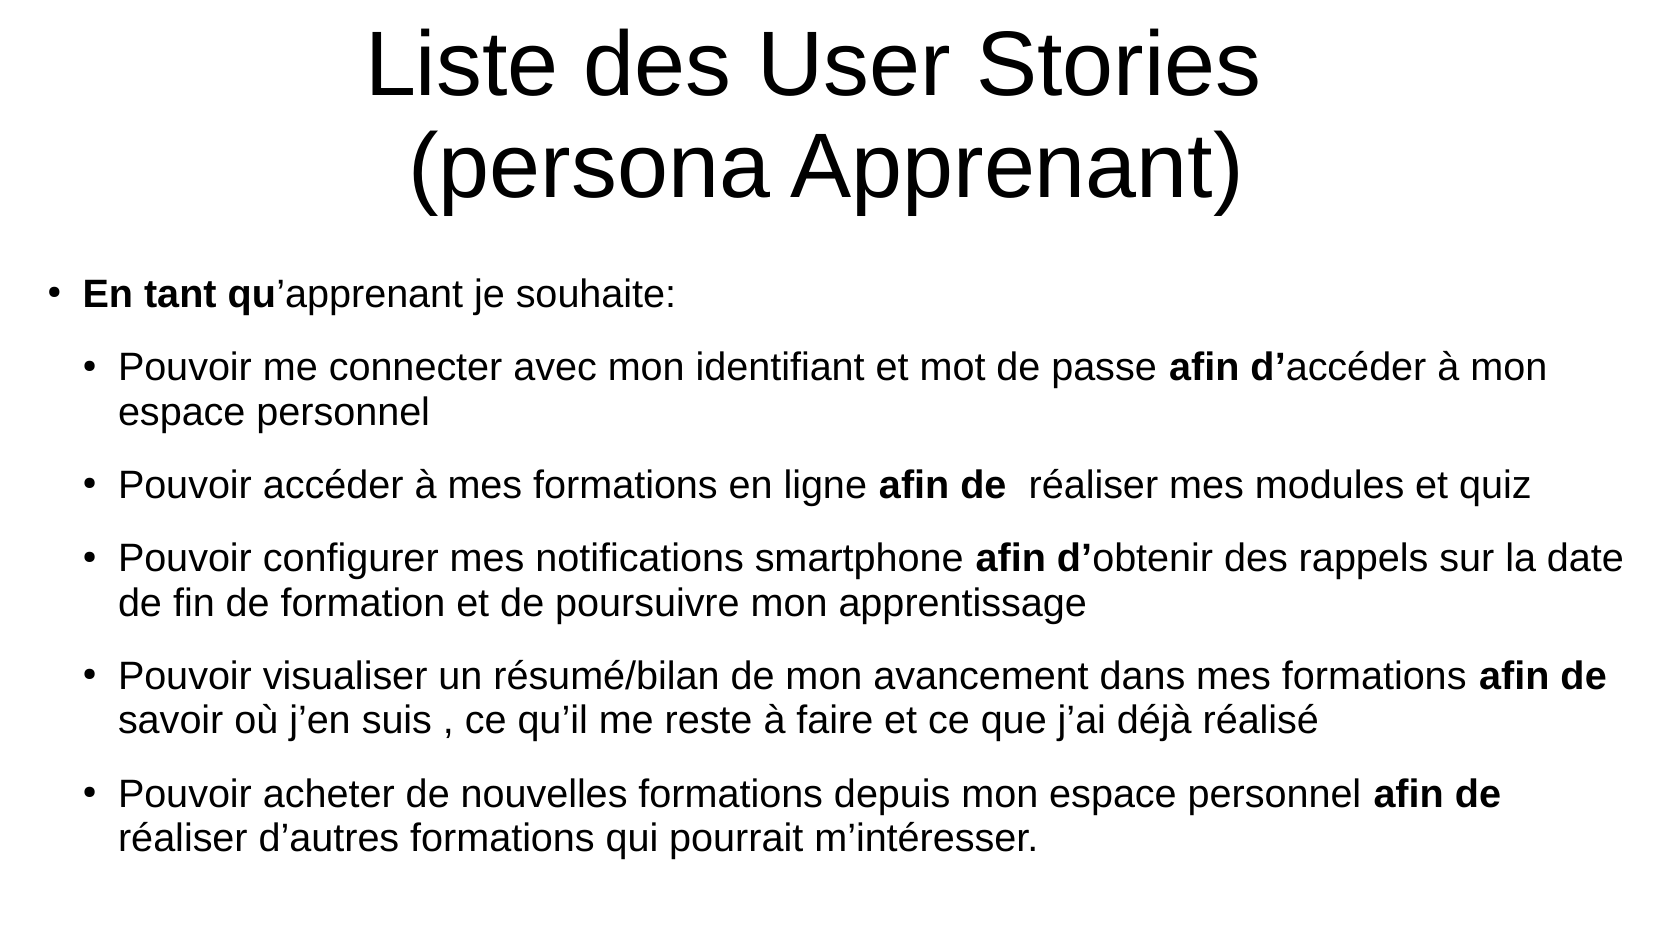

# Liste des User Stories (persona Apprenant)
En tant qu’apprenant je souhaite:
Pouvoir me connecter avec mon identifiant et mot de passe afin d’accéder à mon espace personnel
Pouvoir accéder à mes formations en ligne afin de réaliser mes modules et quiz
Pouvoir configurer mes notifications smartphone afin d’obtenir des rappels sur la date de fin de formation et de poursuivre mon apprentissage
Pouvoir visualiser un résumé/bilan de mon avancement dans mes formations afin de savoir où j’en suis , ce qu’il me reste à faire et ce que j’ai déjà réalisé
Pouvoir acheter de nouvelles formations depuis mon espace personnel afin de réaliser d’autres formations qui pourrait m’intéresser.